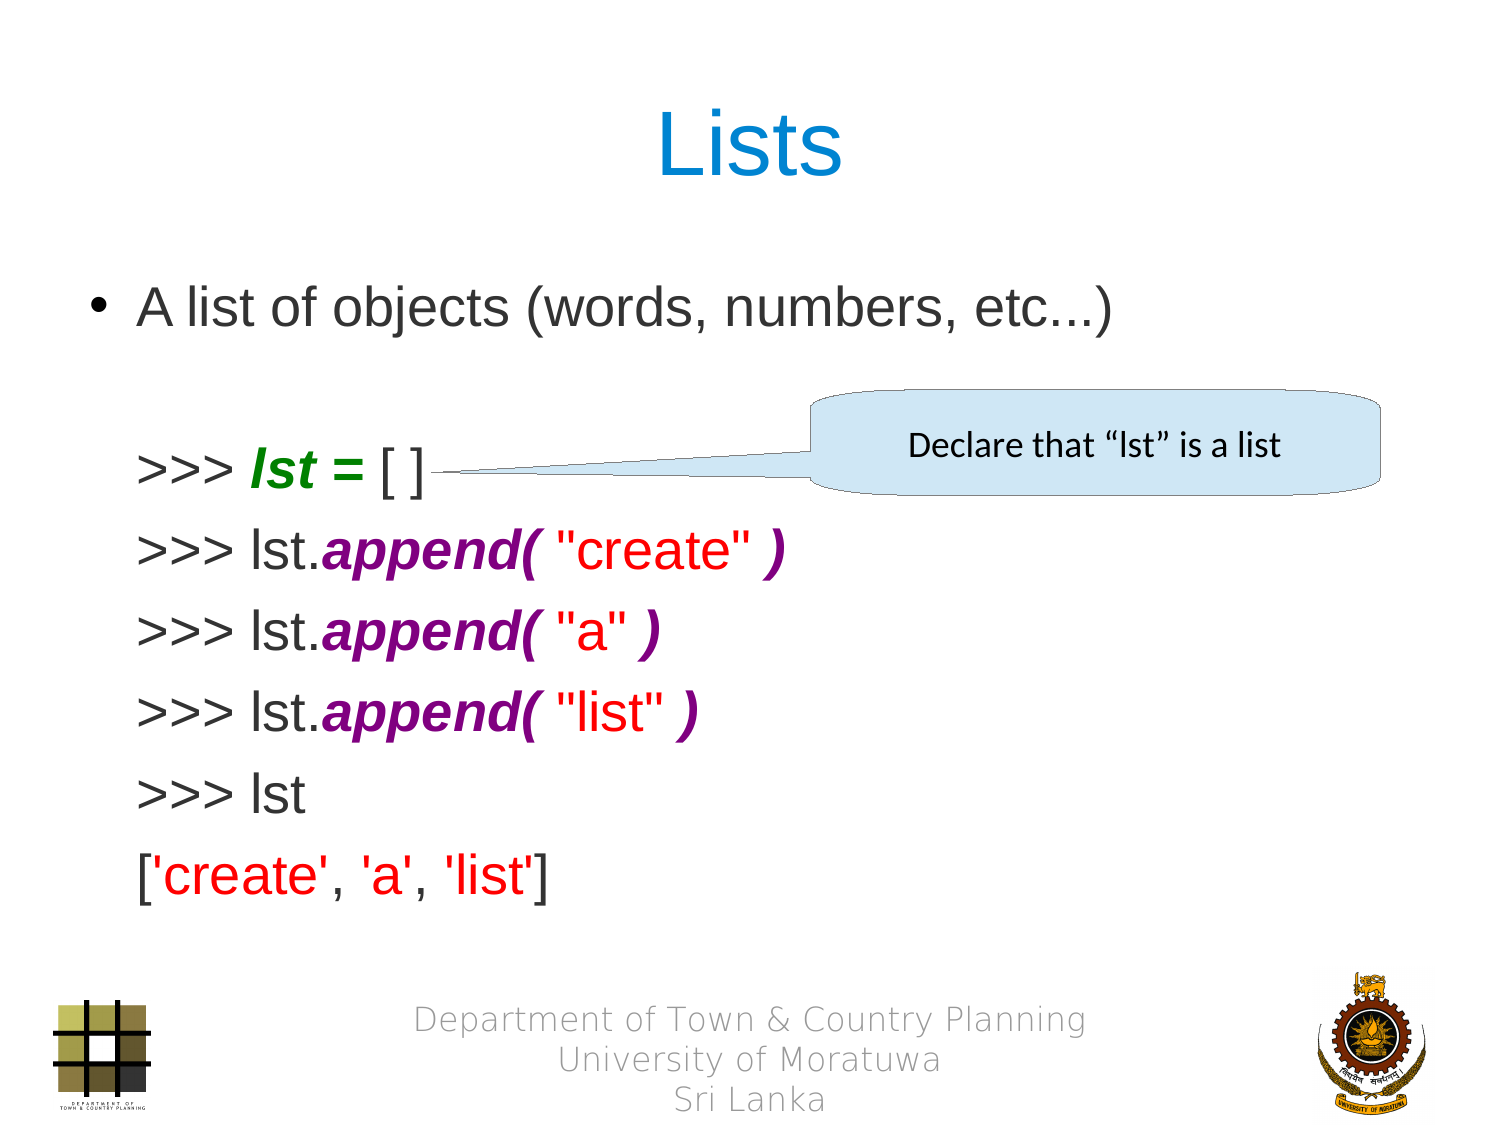

# Lists
A list of objects (words, numbers, etc...)
>>> lst = [ ]
>>> lst.append( "create" )
>>> lst.append( "a" )
>>> lst.append( "list" )
>>> lst
['create', 'a', 'list']
Declare that “lst” is a list